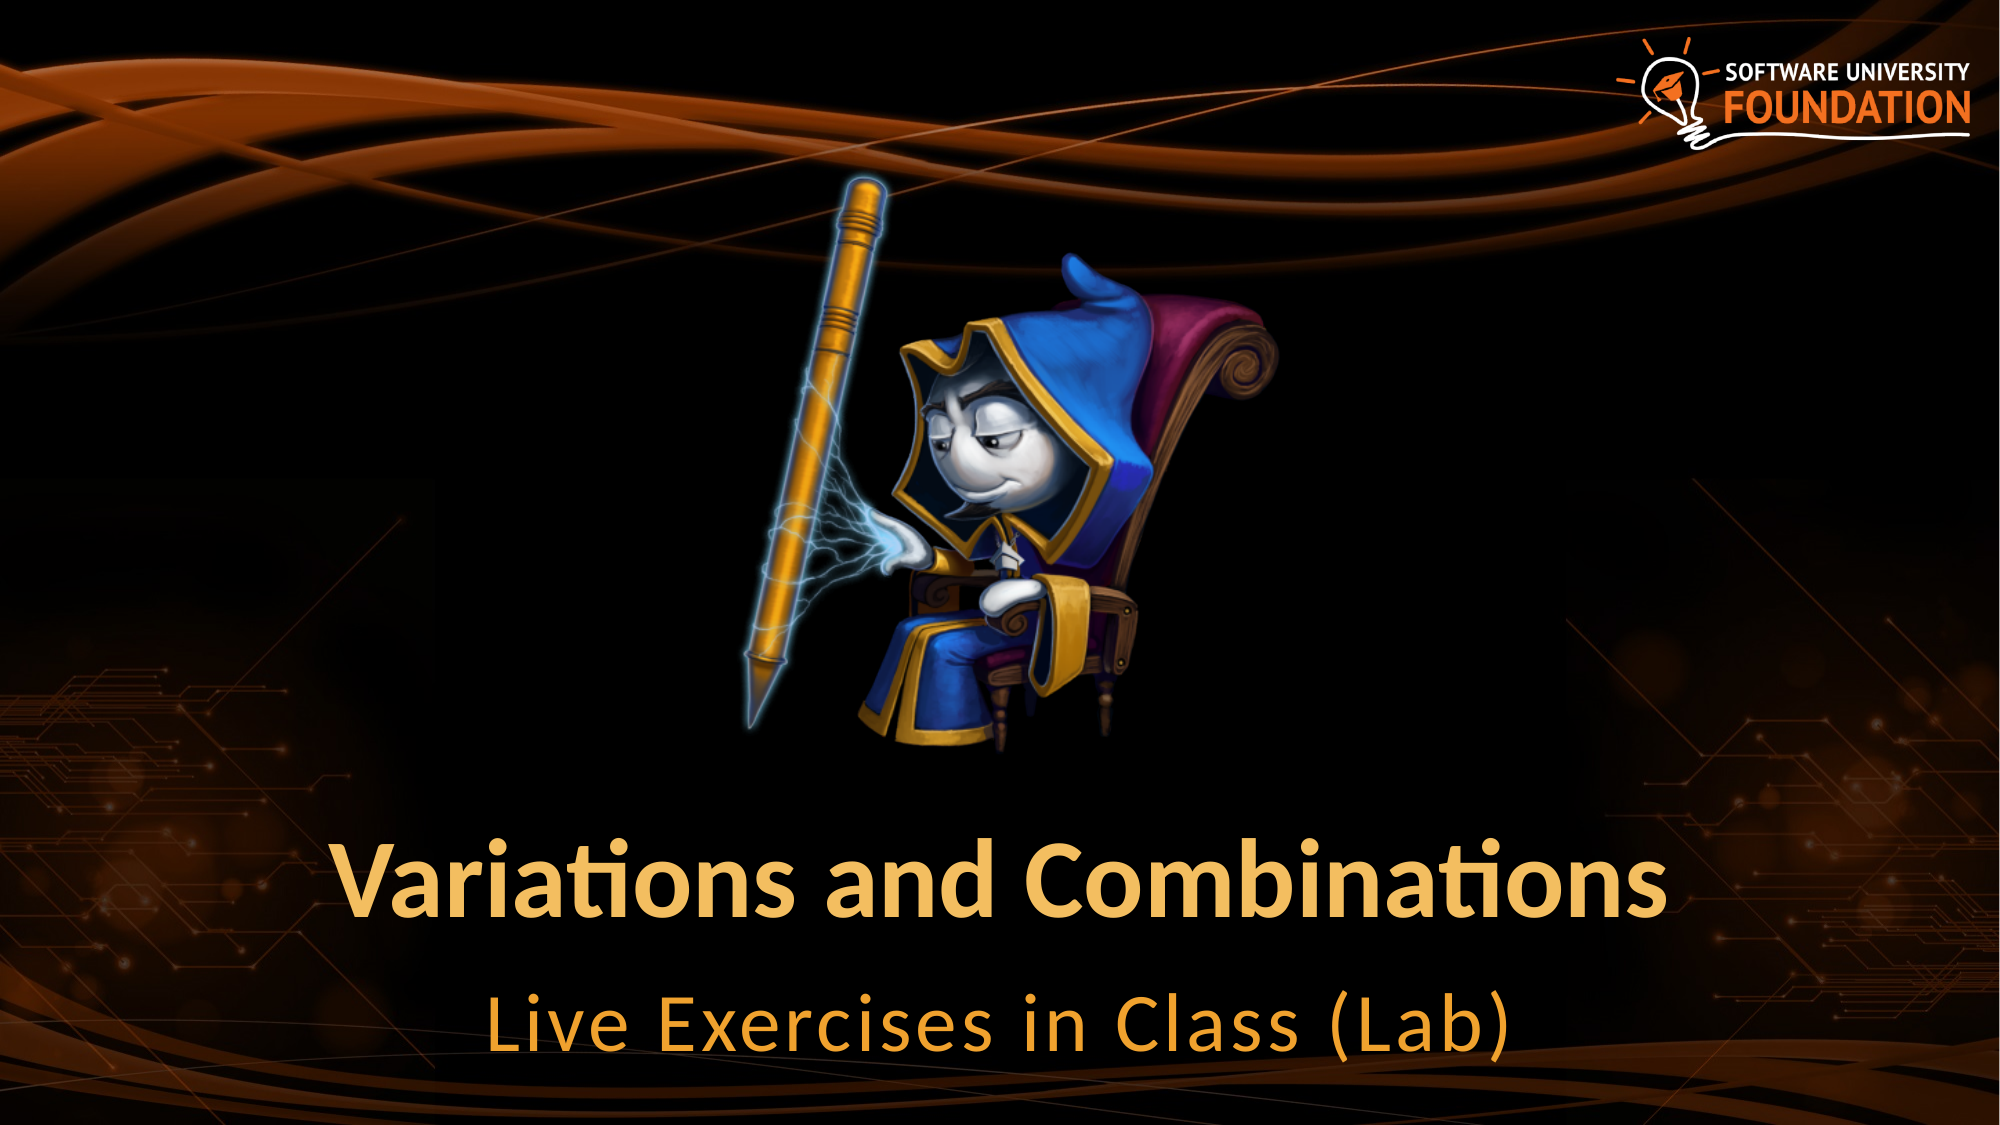

# Variations and Combinations
Live Exercises in Class (Lab)